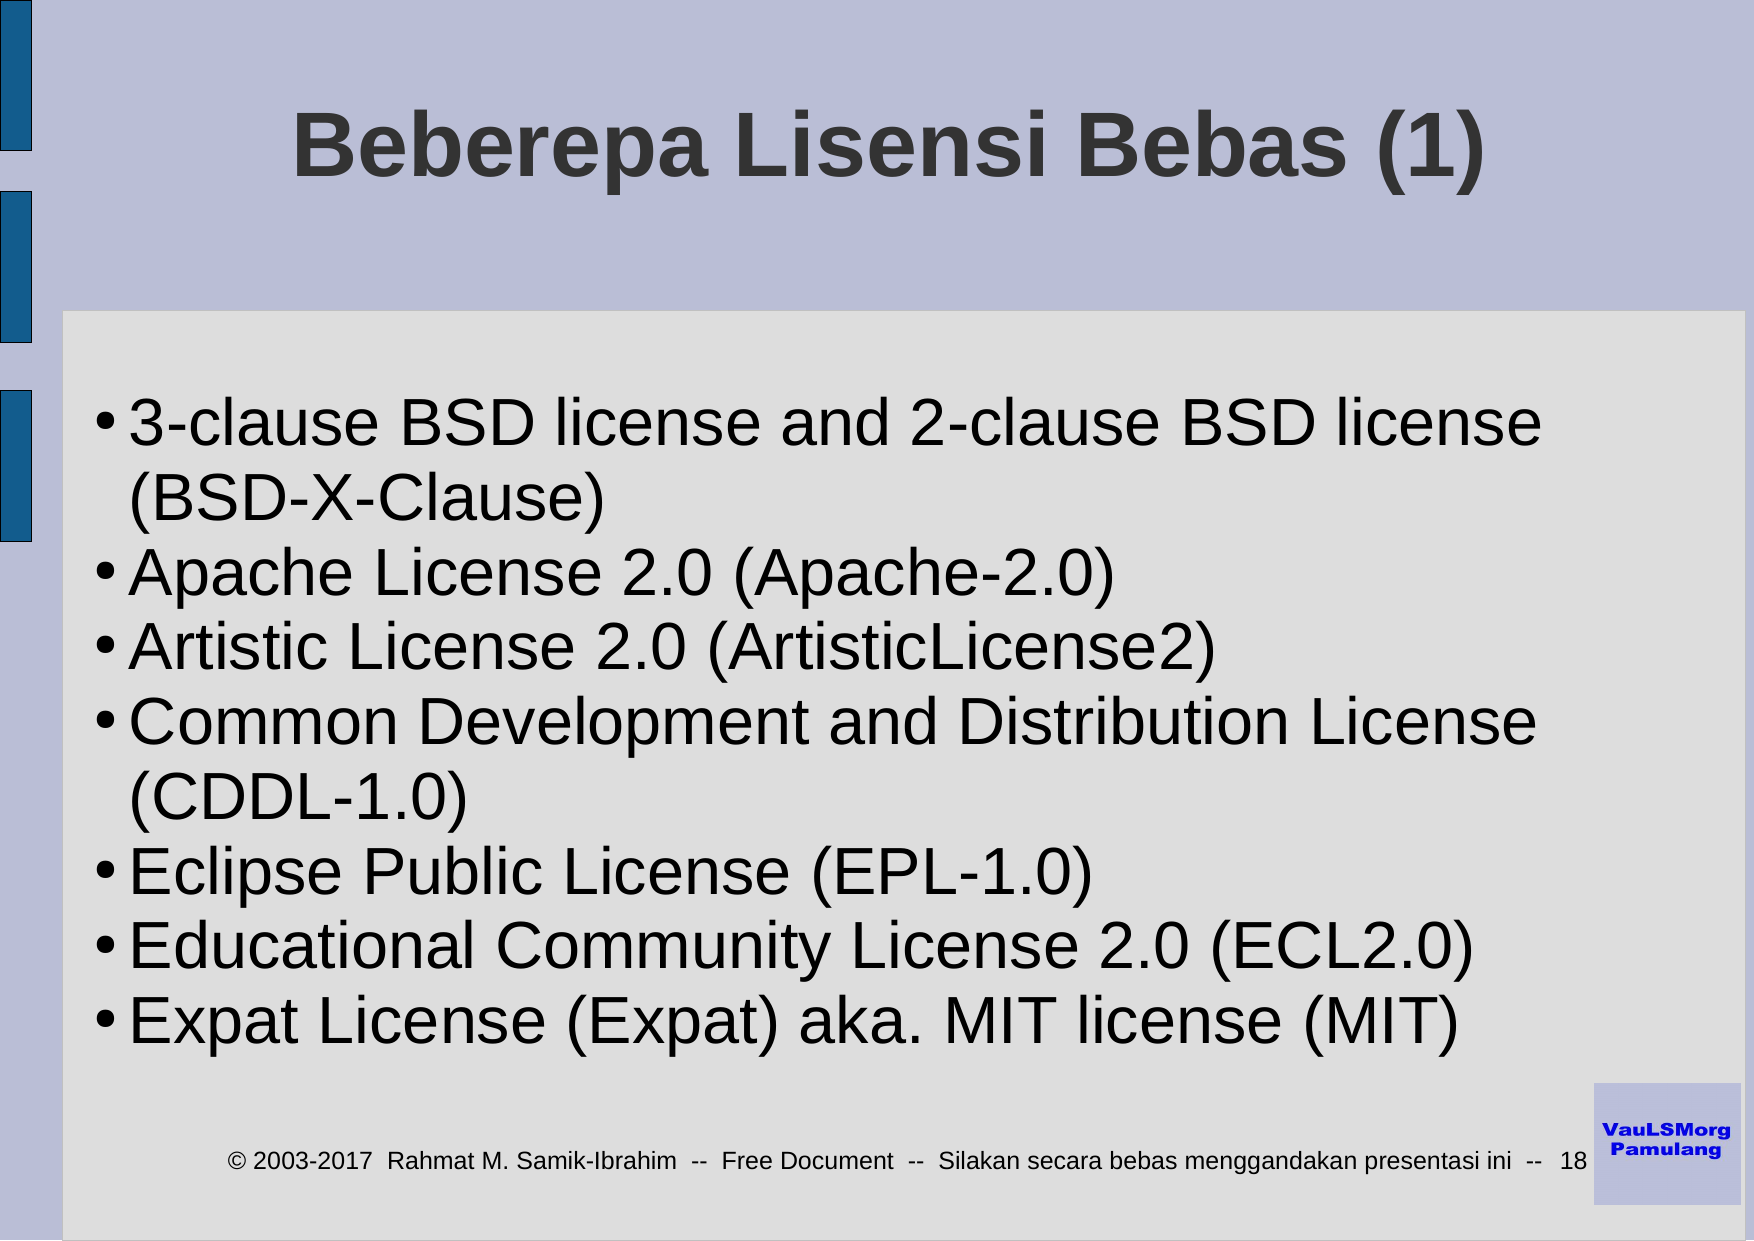

# Beberepa Lisensi Bebas (1)
3-clause BSD license and 2-clause BSD license (BSD-X-Clause)
Apache License 2.0 (Apache-2.0)
Artistic License 2.0 (ArtisticLicense2)
Common Development and Distribution License (CDDL-1.0)
Eclipse Public License (EPL-1.0)
Educational Community License 2.0 (ECL2.0)
Expat License (Expat) aka. MIT license (MIT)